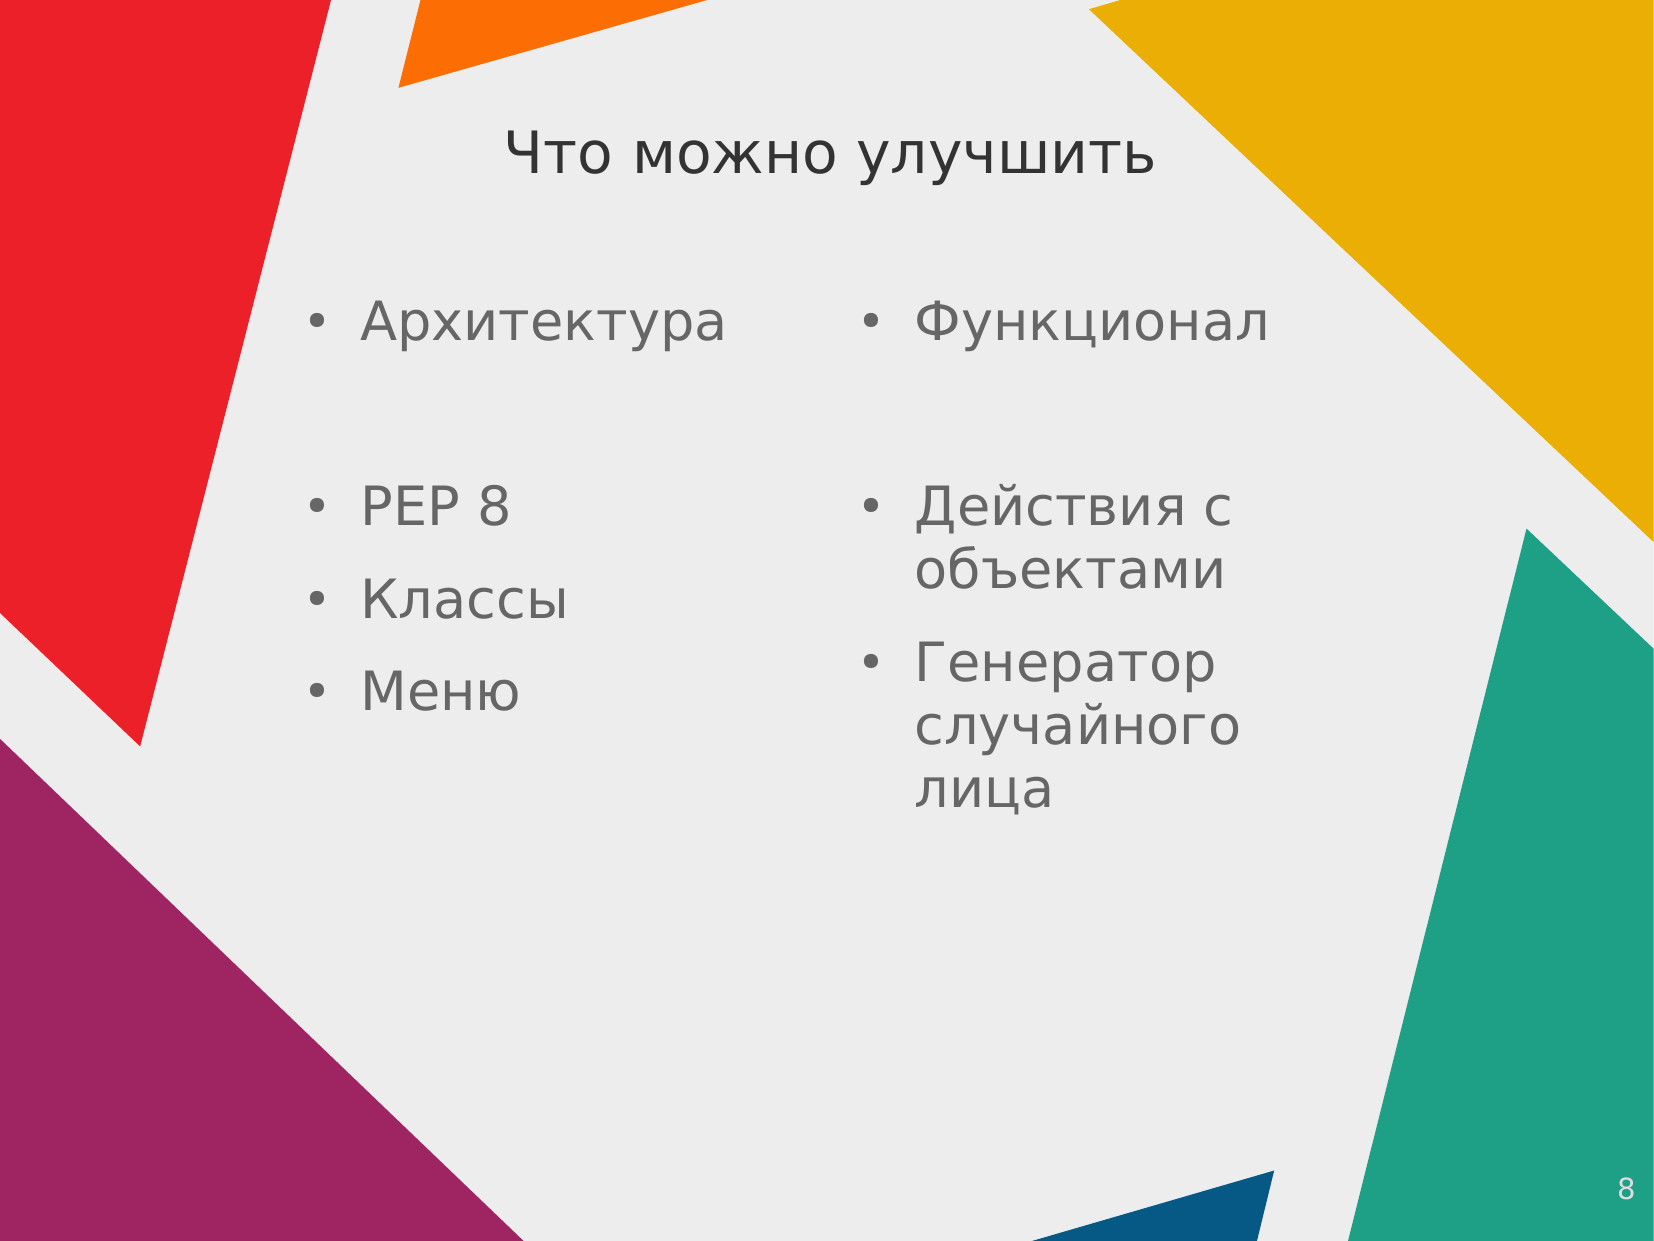

# Что можно улучшить
Архитектура
PEP 8
Классы
Меню
Функционал
Действия с объектами
Генератор случайного лица
8